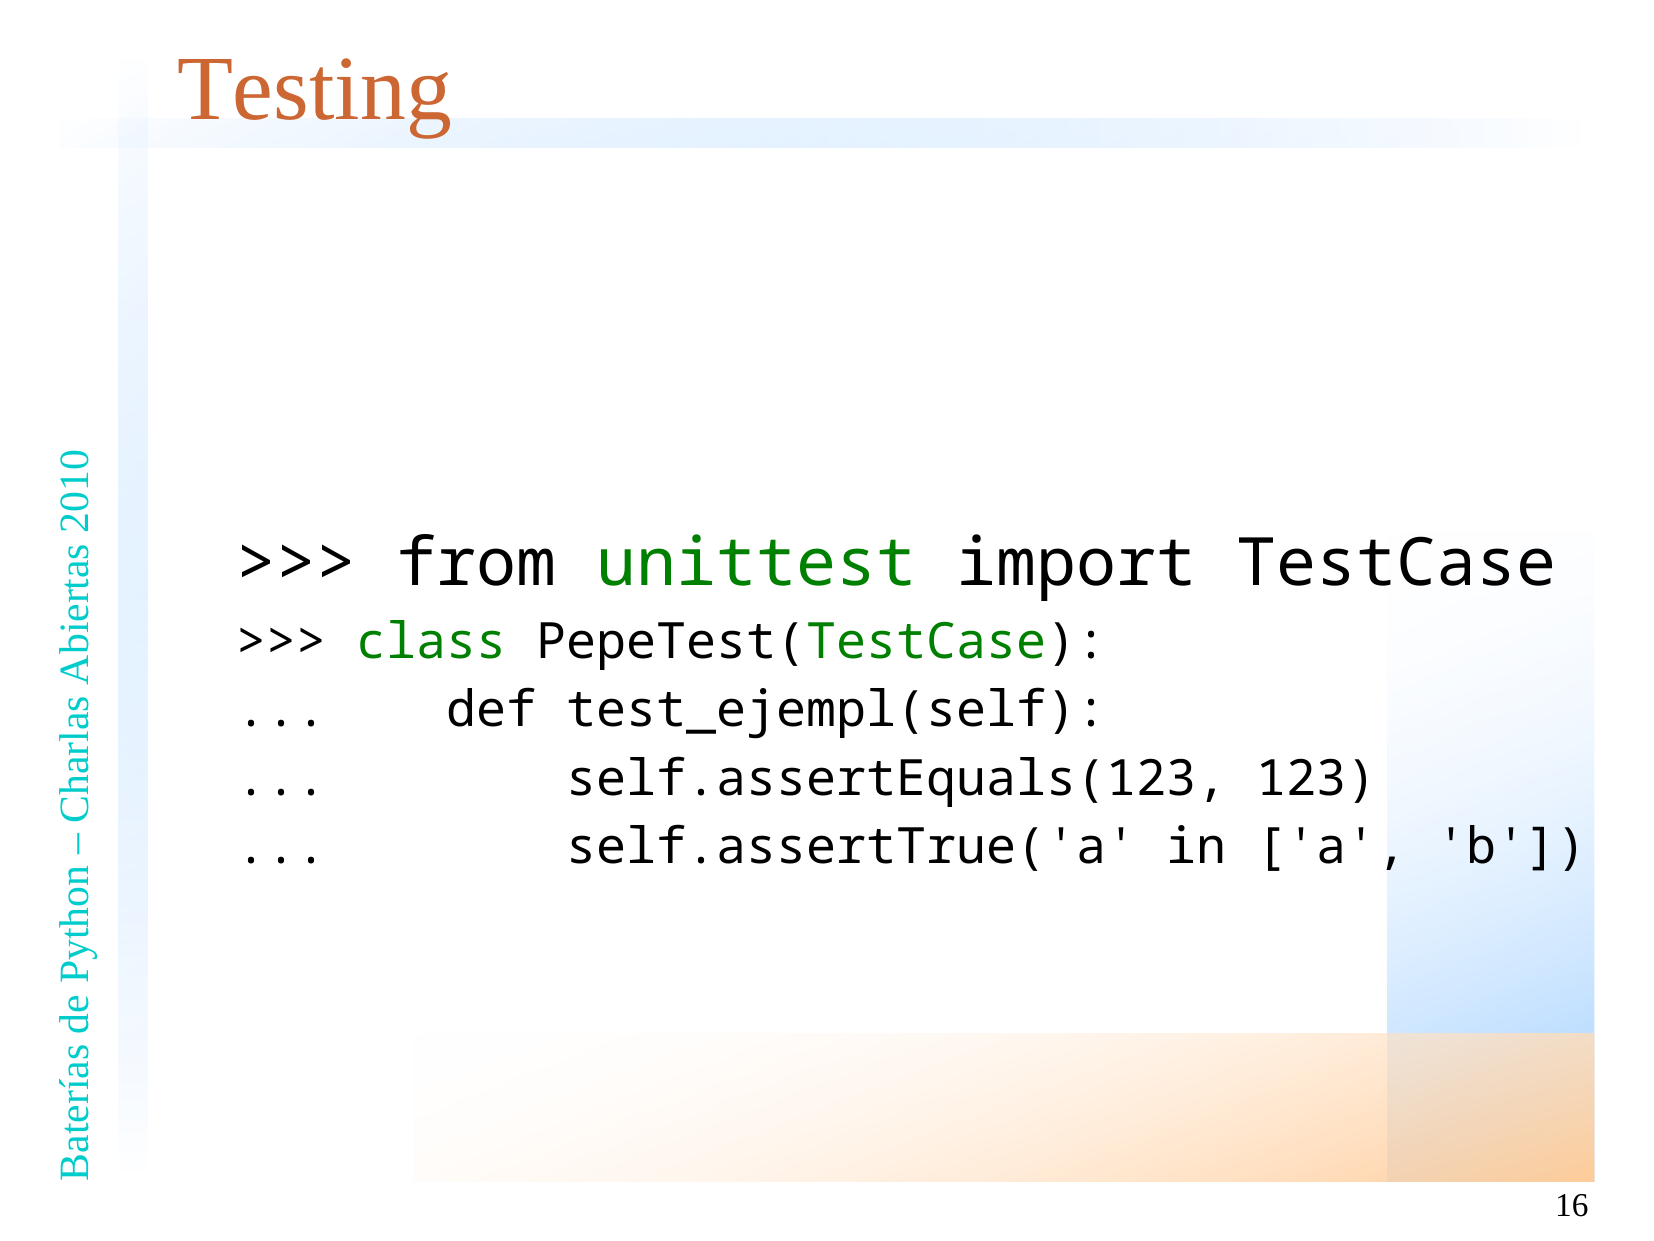

# Testing
>>> from unittest import TestCase
>>> class PepeTest(TestCase):
... def test_ejempl(self):
... self.assertEquals(123, 123)
... self.assertTrue('a' in ['a', 'b'])